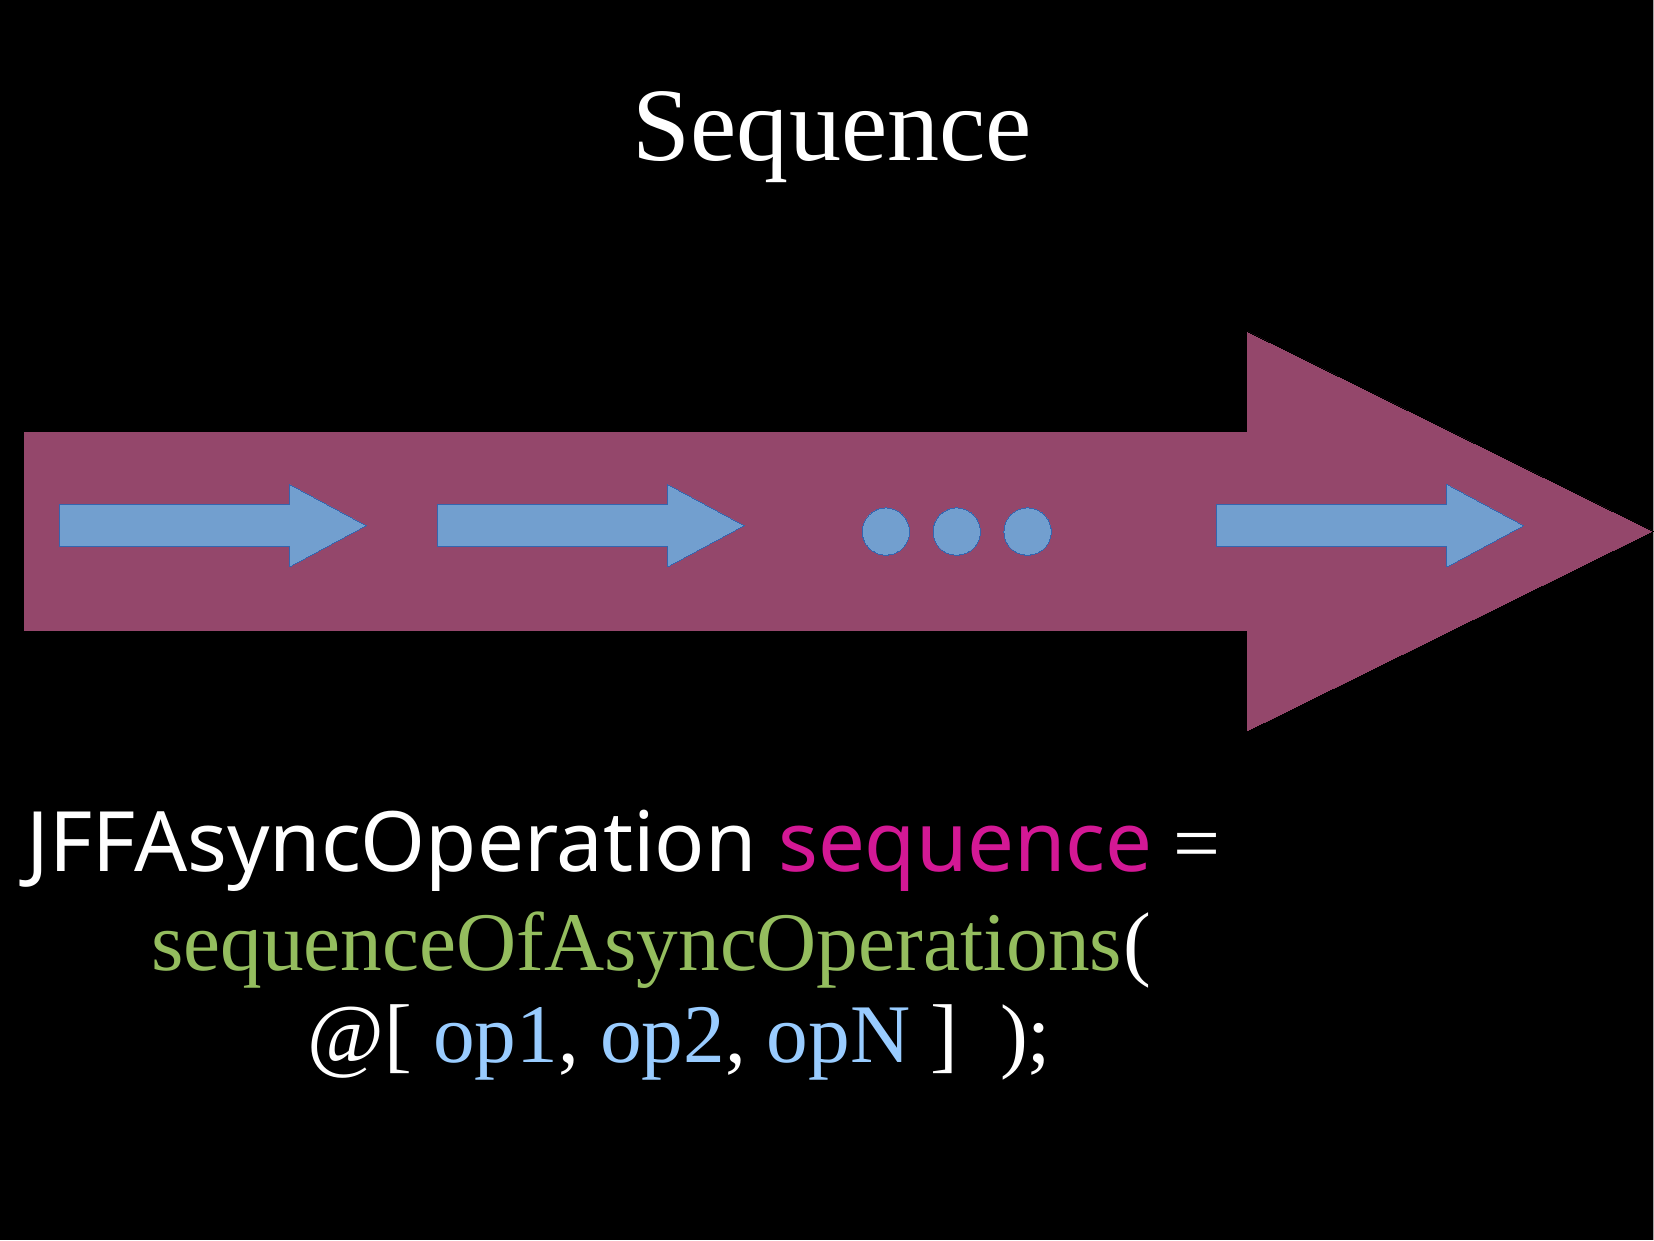

Sequence
JFFAsyncOperation sequence =
 sequenceOfAsyncOperations(
	 @[ op1, op2, opN ] );